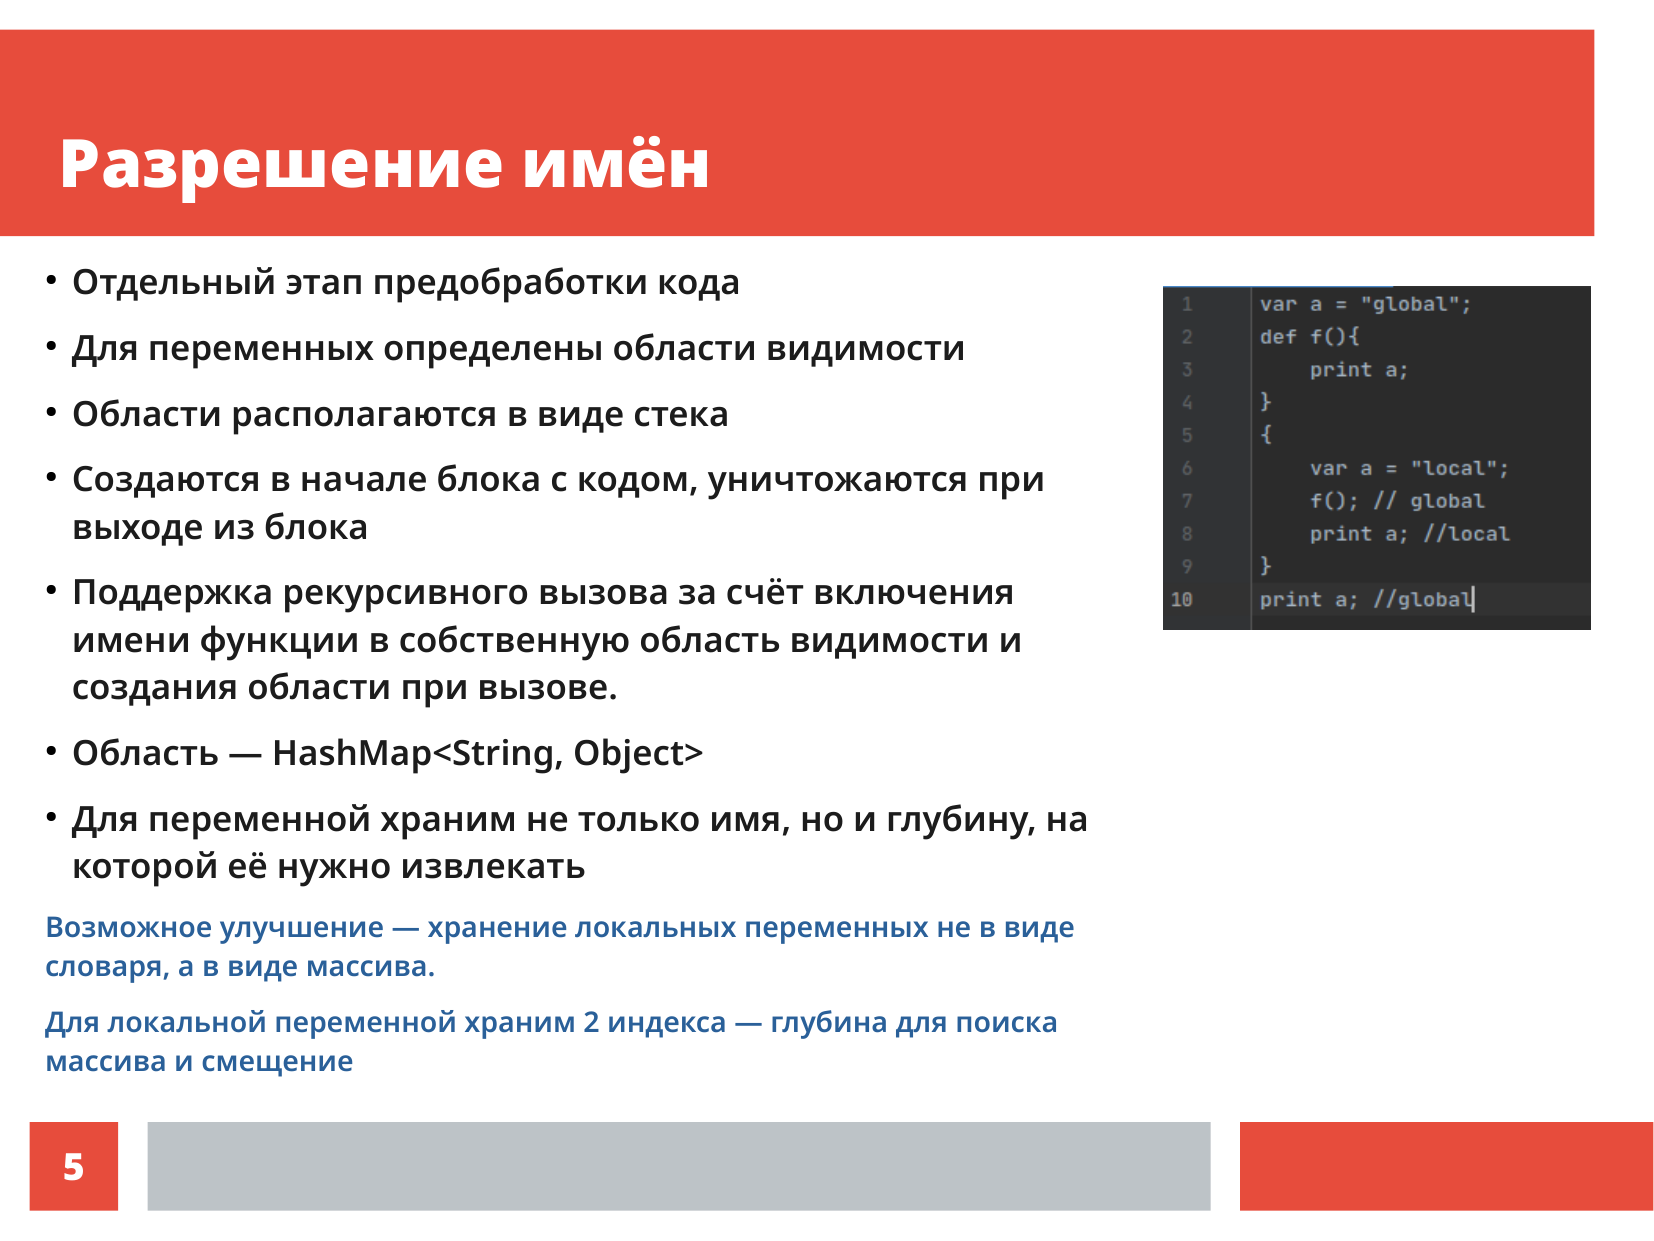

# Разрешение имён
Отдельный этап предобработки кода
Для переменных определены области видимости
Области располагаются в виде стека
Создаются в начале блока с кодом, уничтожаются при выходе из блока
Поддержка рекурсивного вызова за счёт включения имени функции в собственную область видимости и создания области при вызове.
Область — HashMap<String, Object>
Для переменной храним не только имя, но и глубину, на которой её нужно извлекать
Возможное улучшение — хранение локальных переменных не в виде словаря, а в виде массива.
Для локальной переменной храним 2 индекса — глубина для поиска массива и смещение
5